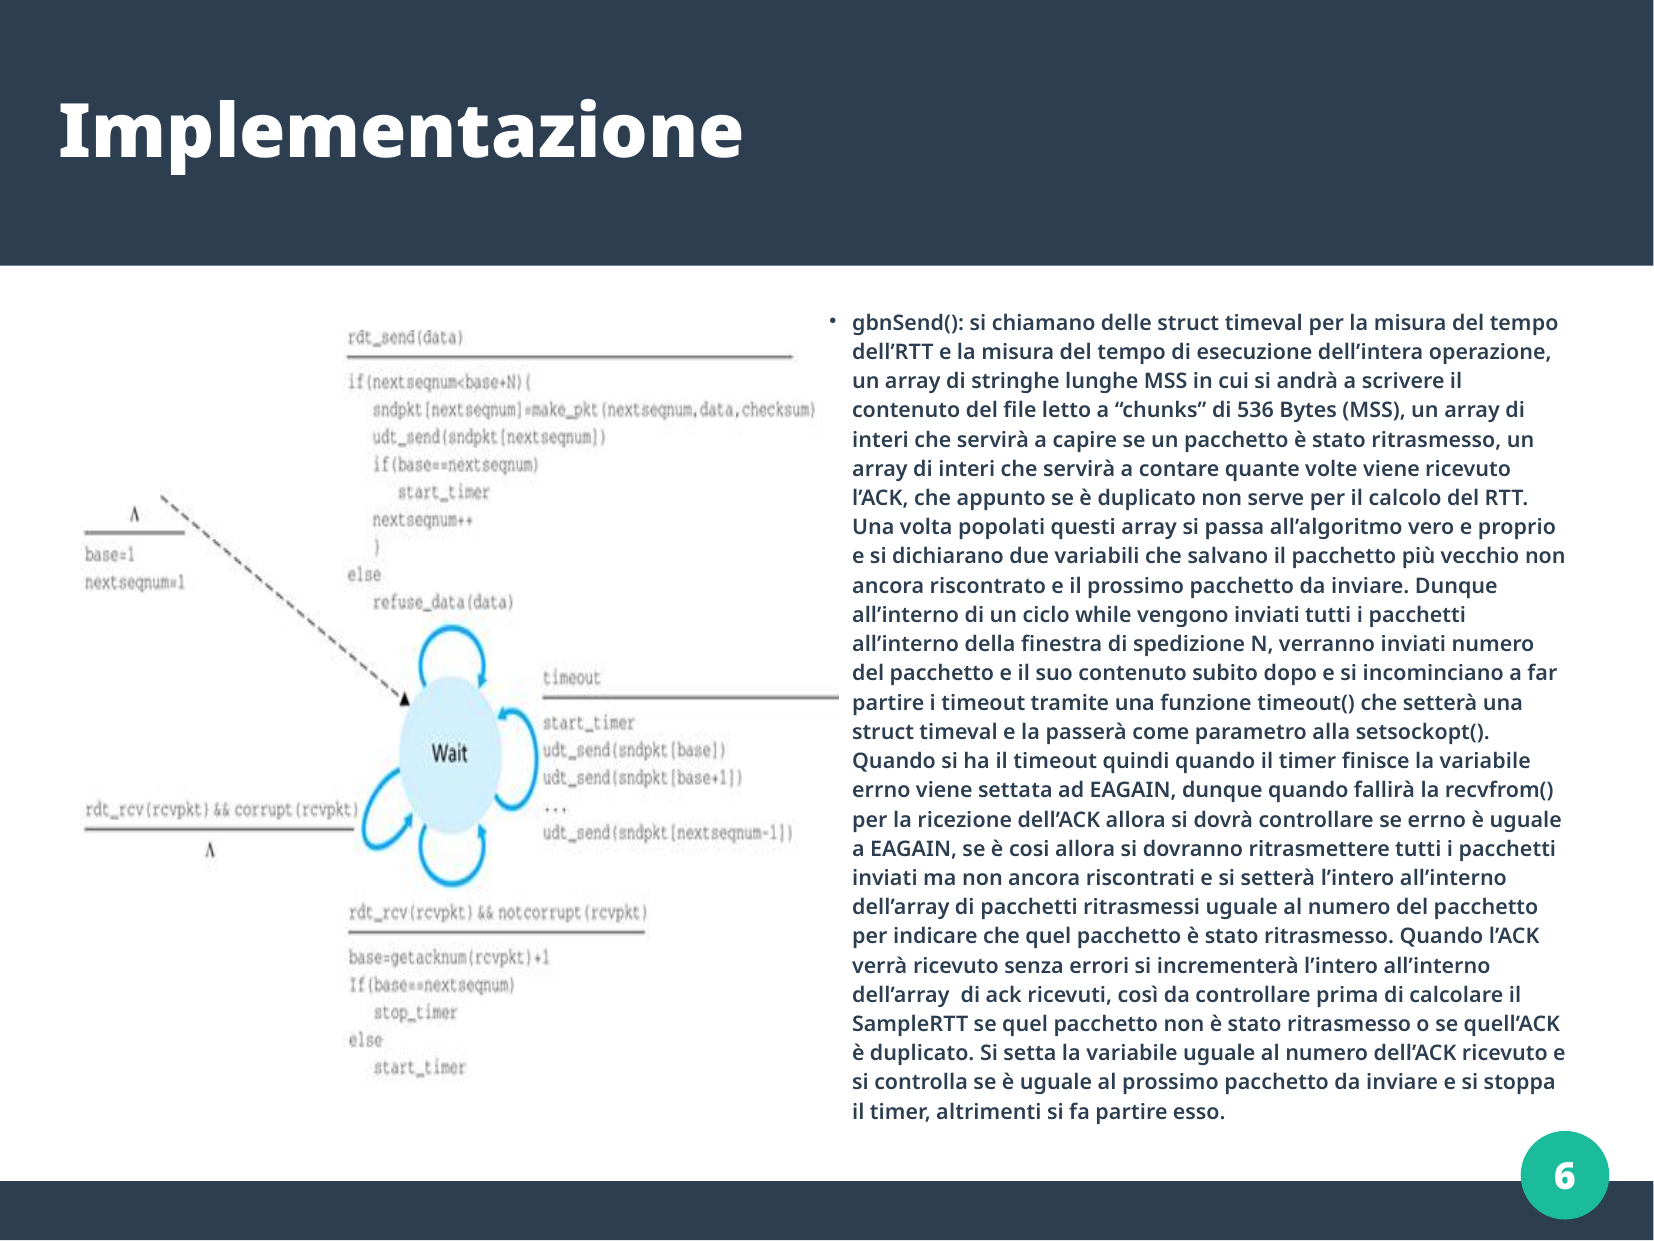

# Implementazione
gbnSend(): si chiamano delle struct timeval per la misura del tempo dell’RTT e la misura del tempo di esecuzione dell’intera operazione, un array di stringhe lunghe MSS in cui si andrà a scrivere il contenuto del file letto a “chunks” di 536 Bytes (MSS), un array di interi che servirà a capire se un pacchetto è stato ritrasmesso, un array di interi che servirà a contare quante volte viene ricevuto l’ACK, che appunto se è duplicato non serve per il calcolo del RTT. Una volta popolati questi array si passa all’algoritmo vero e proprio e si dichiarano due variabili che salvano il pacchetto più vecchio non ancora riscontrato e il prossimo pacchetto da inviare. Dunque all’interno di un ciclo while vengono inviati tutti i pacchetti all’interno della finestra di spedizione N, verranno inviati numero del pacchetto e il suo contenuto subito dopo e si incominciano a far partire i timeout tramite una funzione timeout() che setterà una struct timeval e la passerà come parametro alla setsockopt(). Quando si ha il timeout quindi quando il timer finisce la variabile errno viene settata ad EAGAIN, dunque quando fallirà la recvfrom() per la ricezione dell’ACK allora si dovrà controllare se errno è uguale a EAGAIN, se è cosi allora si dovranno ritrasmettere tutti i pacchetti inviati ma non ancora riscontrati e si setterà l’intero all’interno dell’array di pacchetti ritrasmessi uguale al numero del pacchetto per indicare che quel pacchetto è stato ritrasmesso. Quando l’ACK verrà ricevuto senza errori si incrementerà l’intero all’interno dell’array di ack ricevuti, così da controllare prima di calcolare il SampleRTT se quel pacchetto non è stato ritrasmesso o se quell’ACK è duplicato. Si setta la variabile uguale al numero dell’ACK ricevuto e si controlla se è uguale al prossimo pacchetto da inviare e si stoppa il timer, altrimenti si fa partire esso.
6